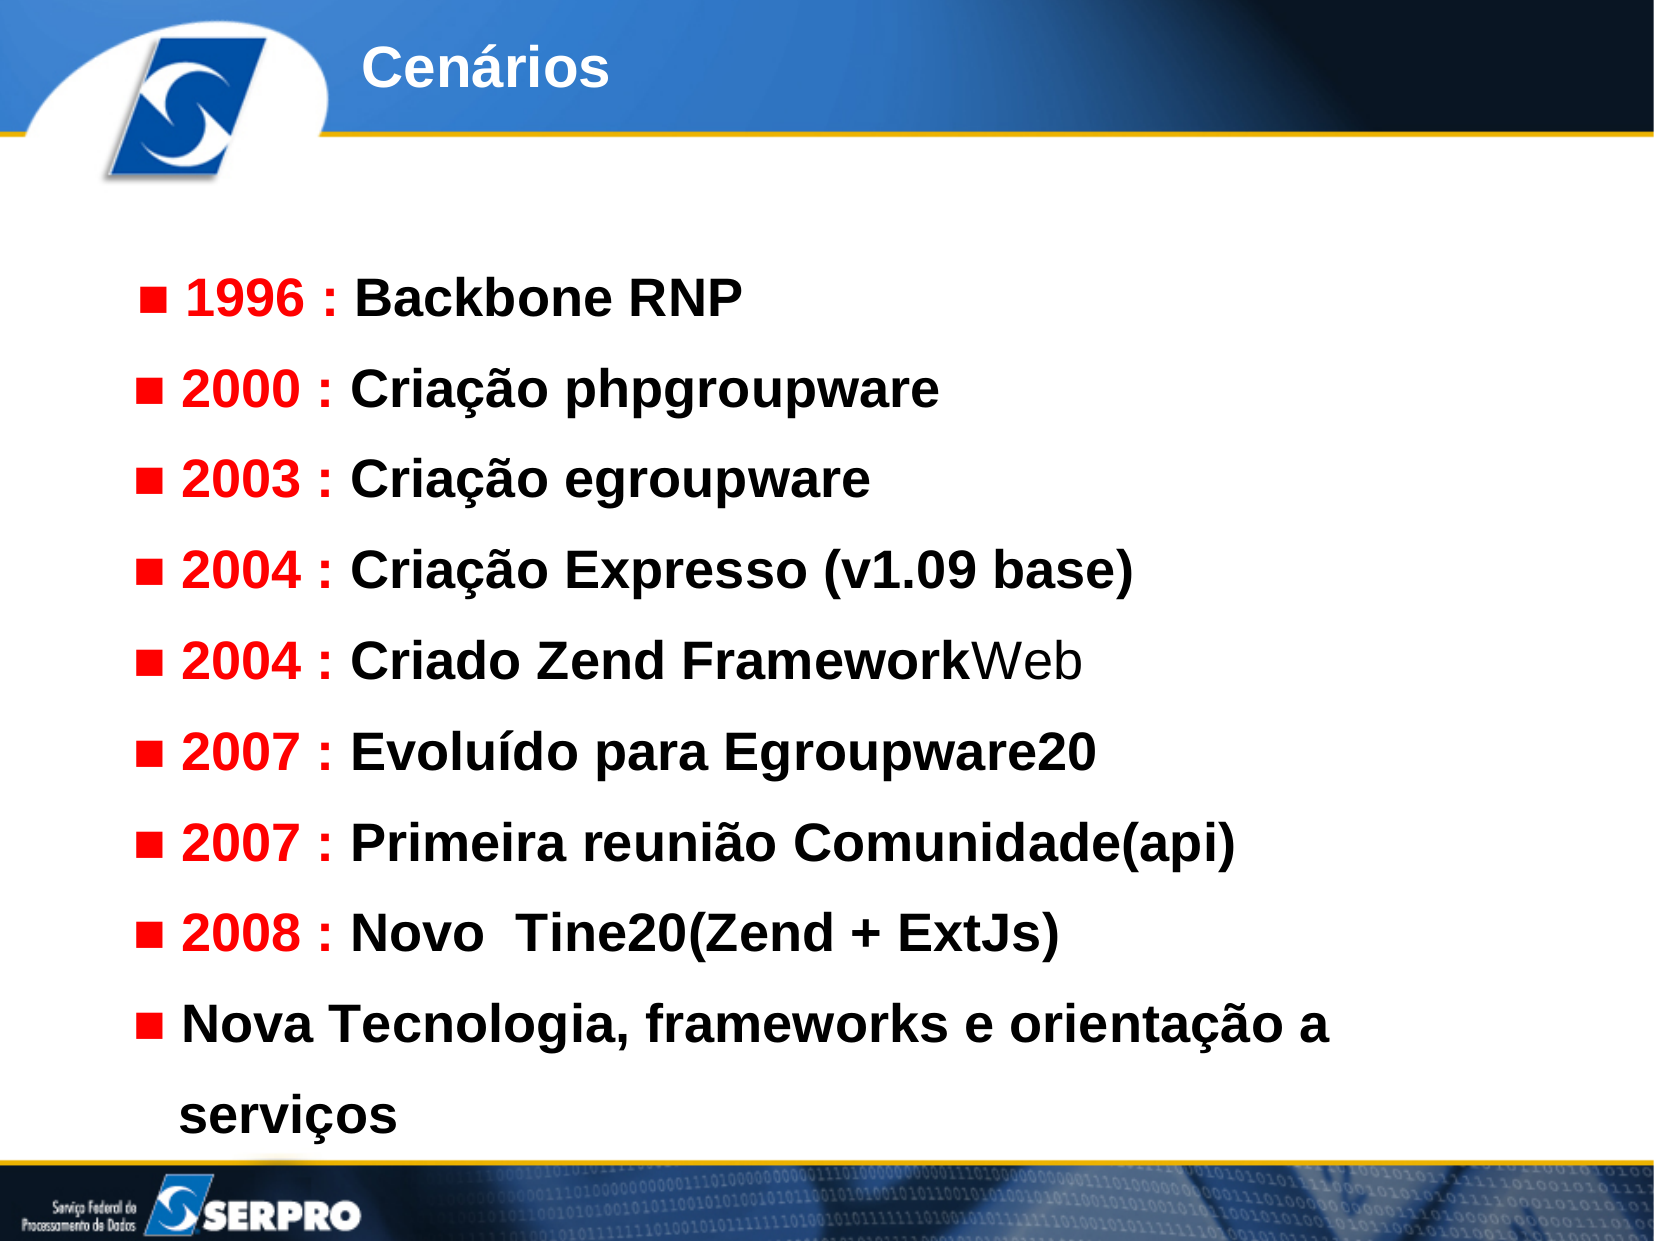

# Cenários
 ■ 1996 : Backbone RNP
 ■ 2000 : Criação phpgroupware
 ■ 2003 : Criação egroupware
 ■ 2004 : Criação Expresso (v1.09 base)
 ■ 2004 : Criado Zend FrameworkWeb
 ■ 2007 : Evoluído para Egroupware20
 ■ 2007 : Primeira reunião Comunidade(api)
 ■ 2008 : Novo Tine20(Zend + ExtJs)
 ■ Nova Tecnologia, frameworks e orientação a
 serviços
O Expresso como suíte de comunicação do governo está amplamente difundido no Brasil, gerando incomparável economia interna considerando principalmente áreas de governo abrangendo desde órgãos municipais, estaduais e federais.
O fato gerador desta proposta são os problemas encontrados em relação a evolução da suíte Expresso em função da base tecnológica em que fora concebida, a realidade atual e a necessidade estratégica de investimentos necessários ao seu fortalecimento e garantia de continuidade.
O objetivo aqui é elencar quais os itens necessariamente devem ser avaliados em uma determinada ferramenta de groupware para que possamos evoluir a atual suíte expresso.